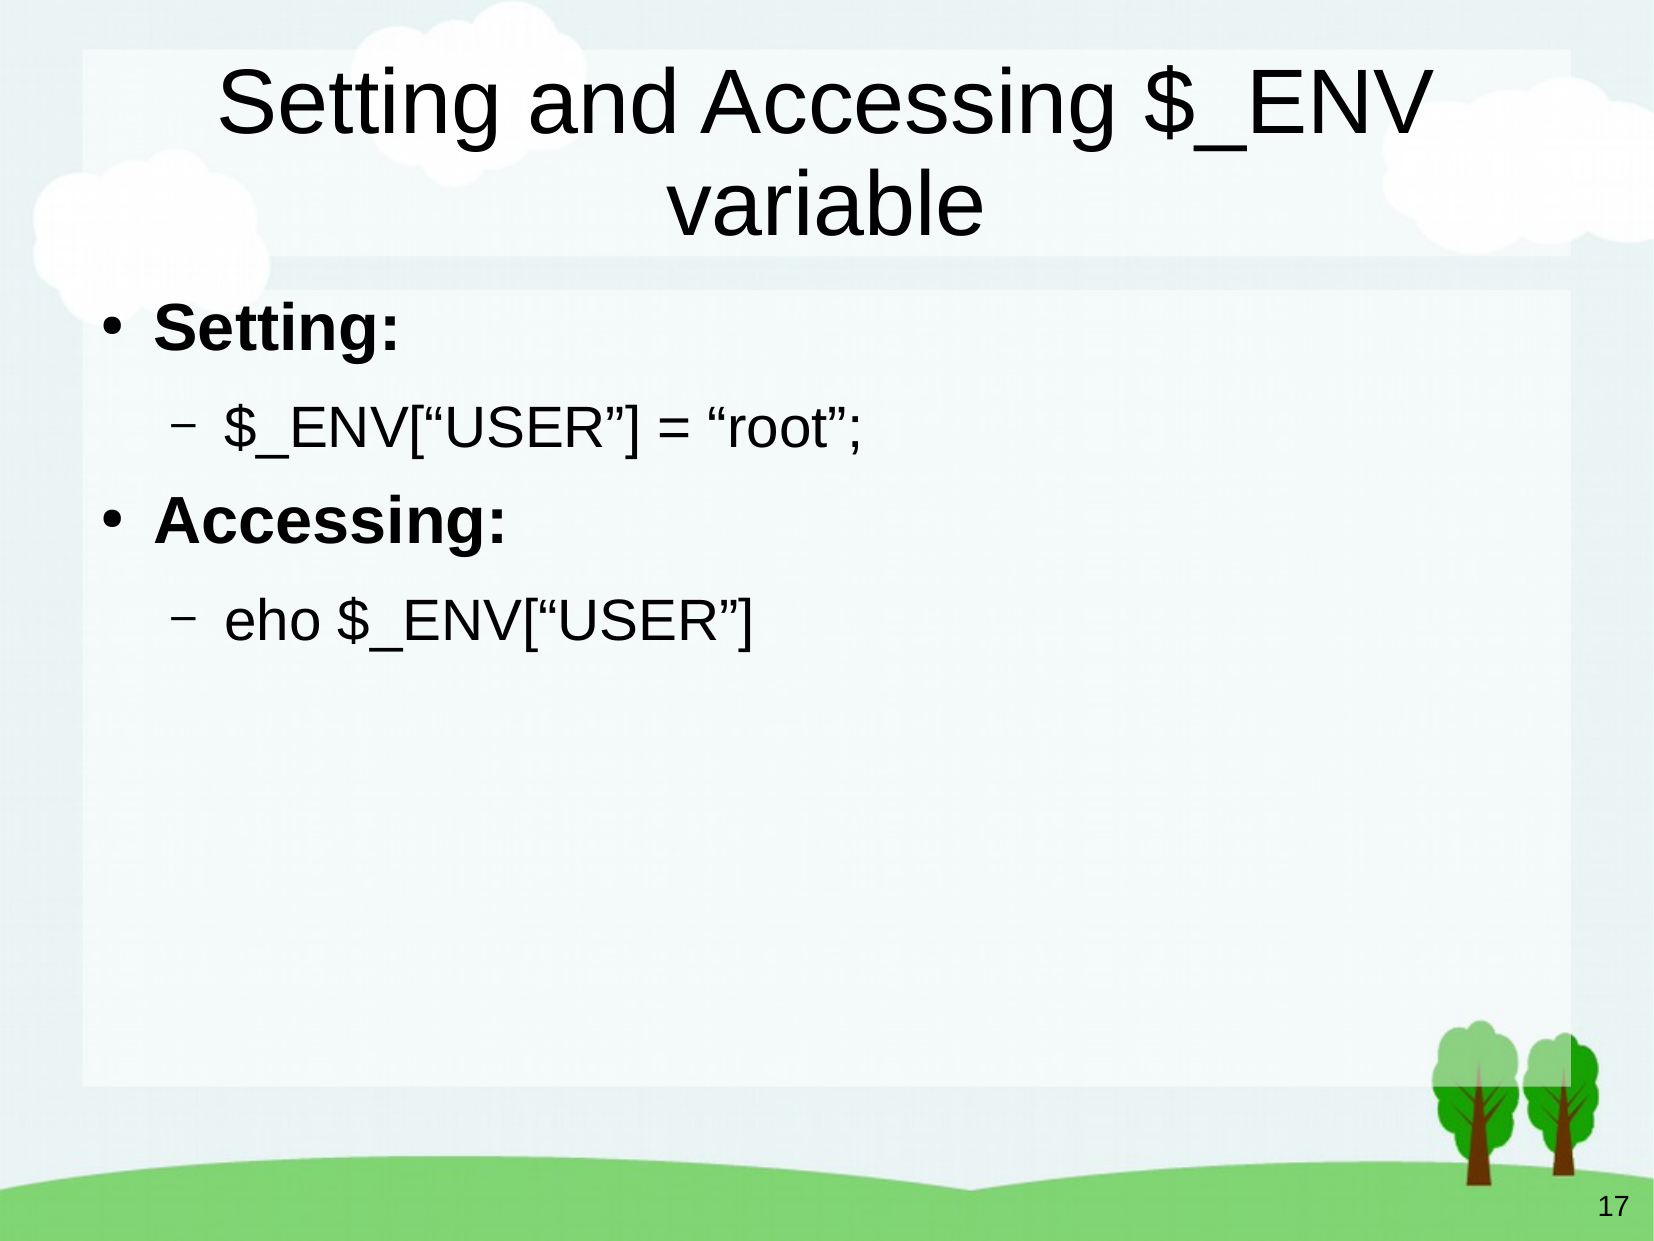

# Setting and Accessing $_ENV variable
Setting:
$_ENV[“USER”] = “root”;
Accessing:
eho $_ENV[“USER”]
17